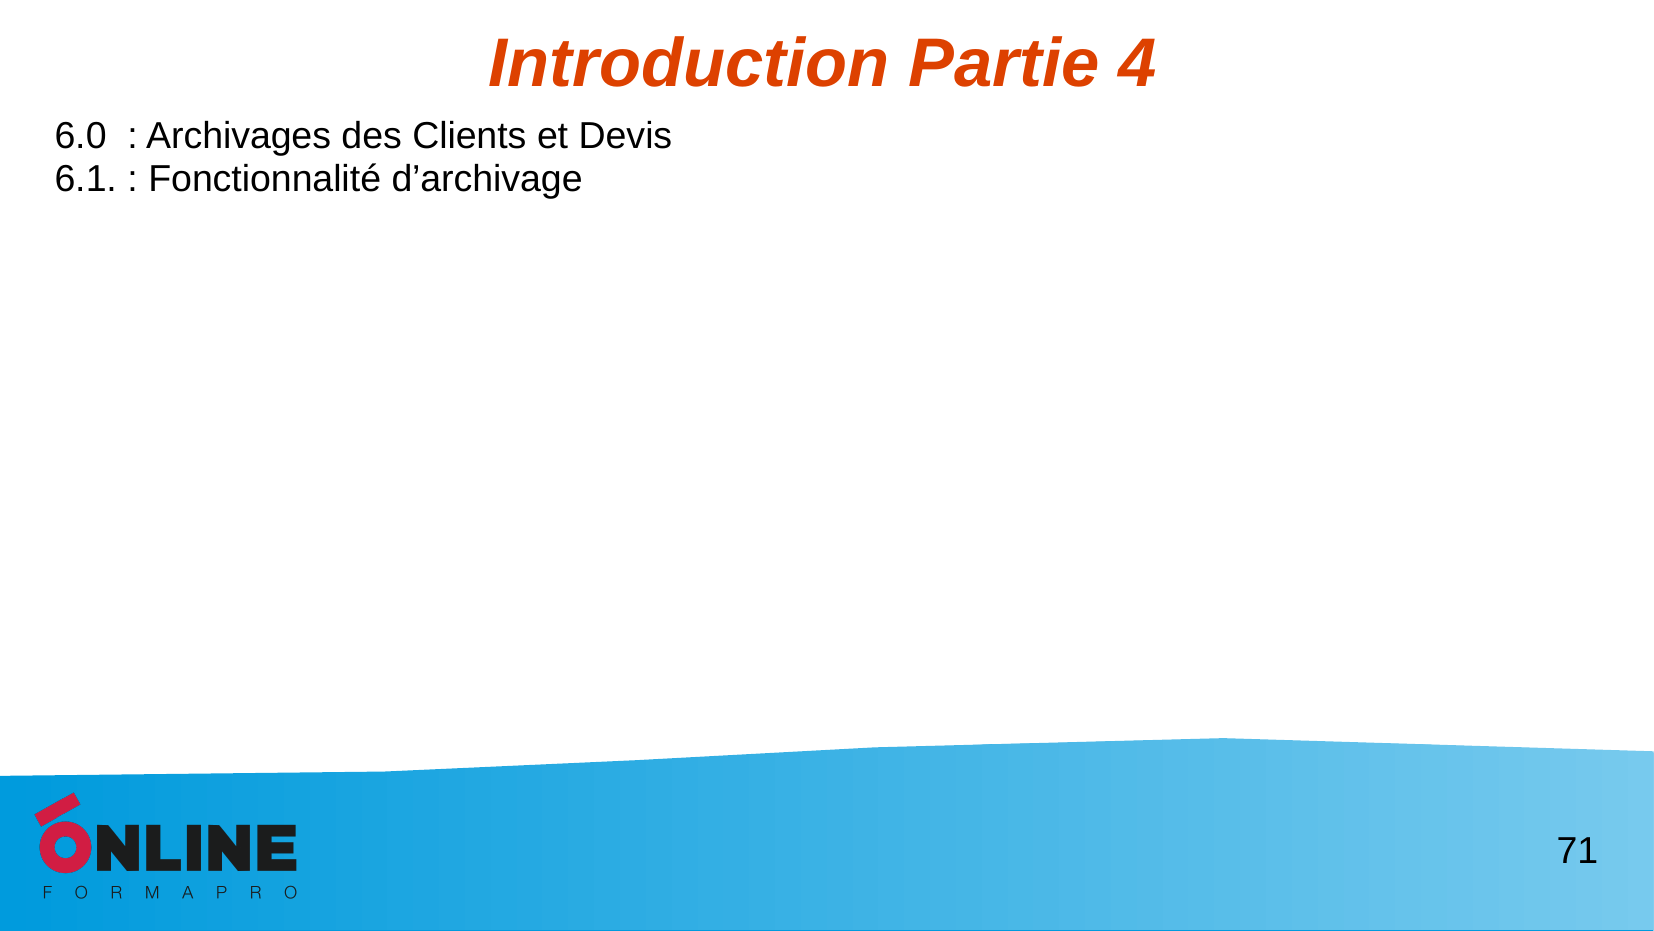

# Introduction Partie 4
6.0 : Archivages des Clients et Devis
6.1. : Fonctionnalité d’archivage